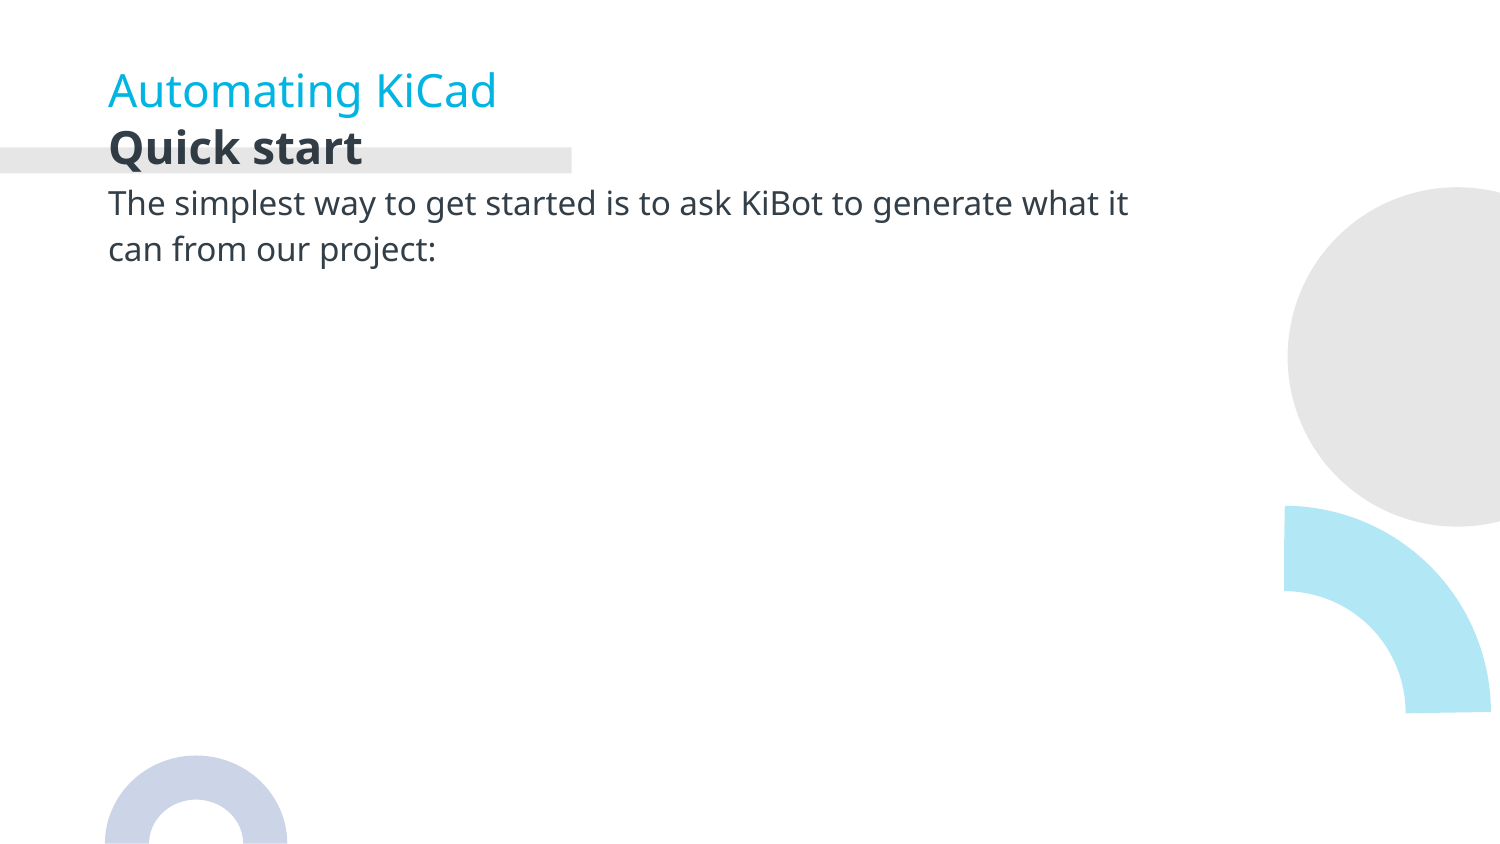

Automating KiCad
Quick start
The simplest way to get started is to ask KiBot to generate what it can from our project: